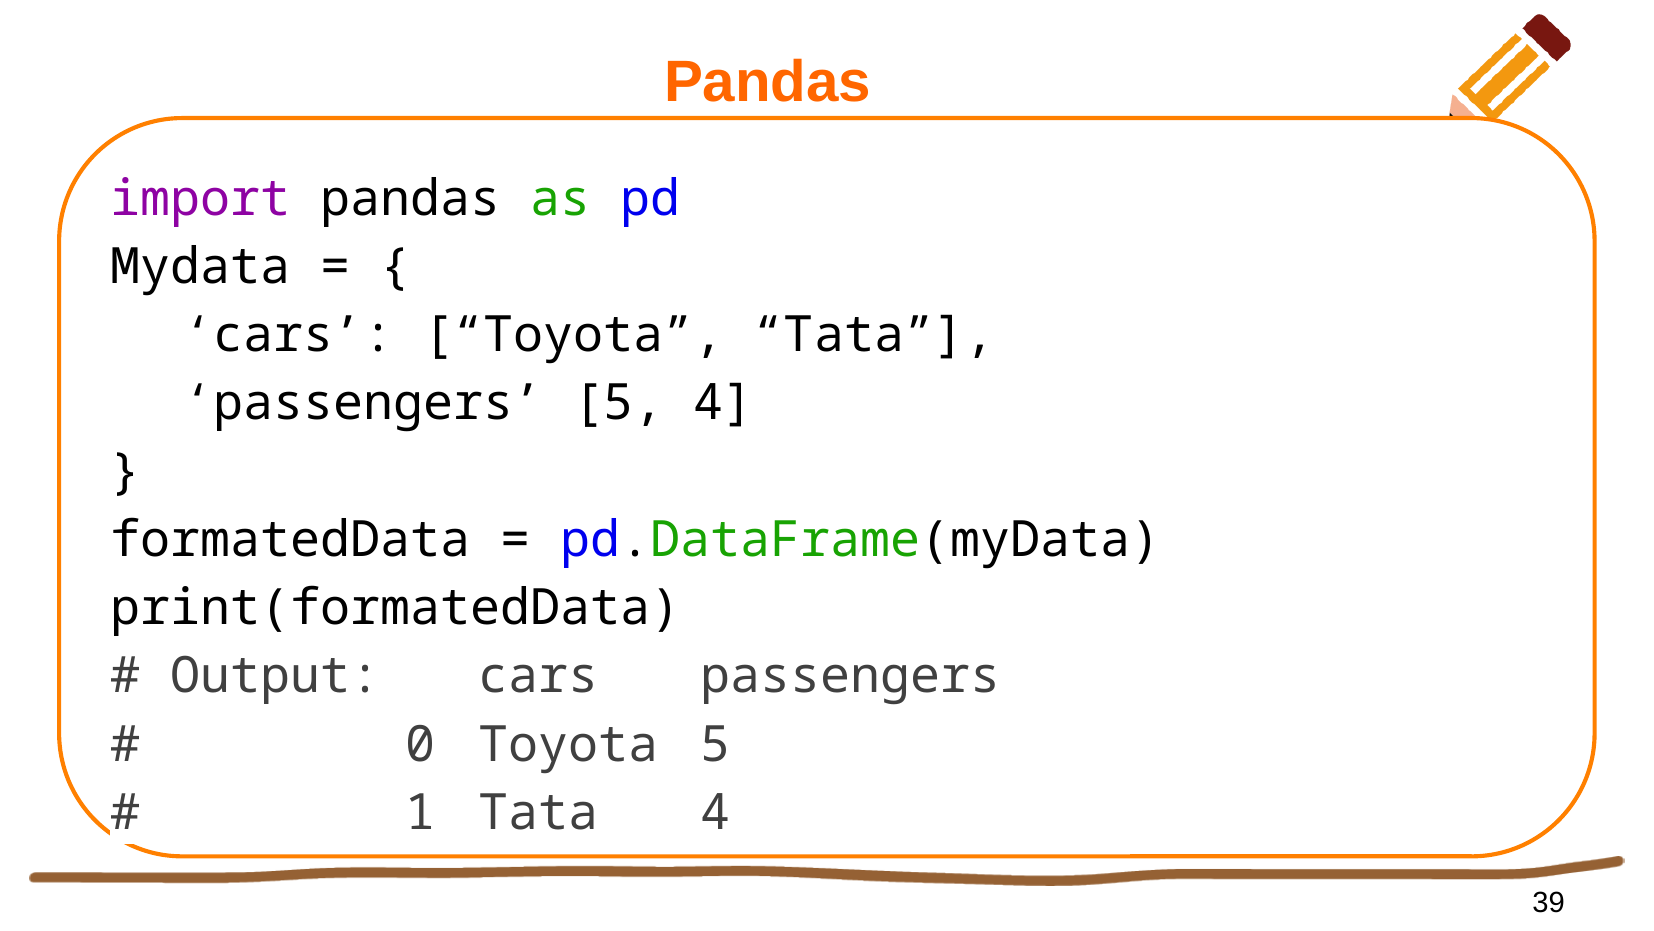

# Pandas
import pandas as pd
Mydata = {
	‘cars’: [“Toyota”, “Tata”],
	‘passengers’ [5, 4]
}
formatedData = pd.DataFrame(myData)
print(formatedData)
# Output:		cars		passengers
# 				0	Toyota	5
# 				1	Tata		4
39